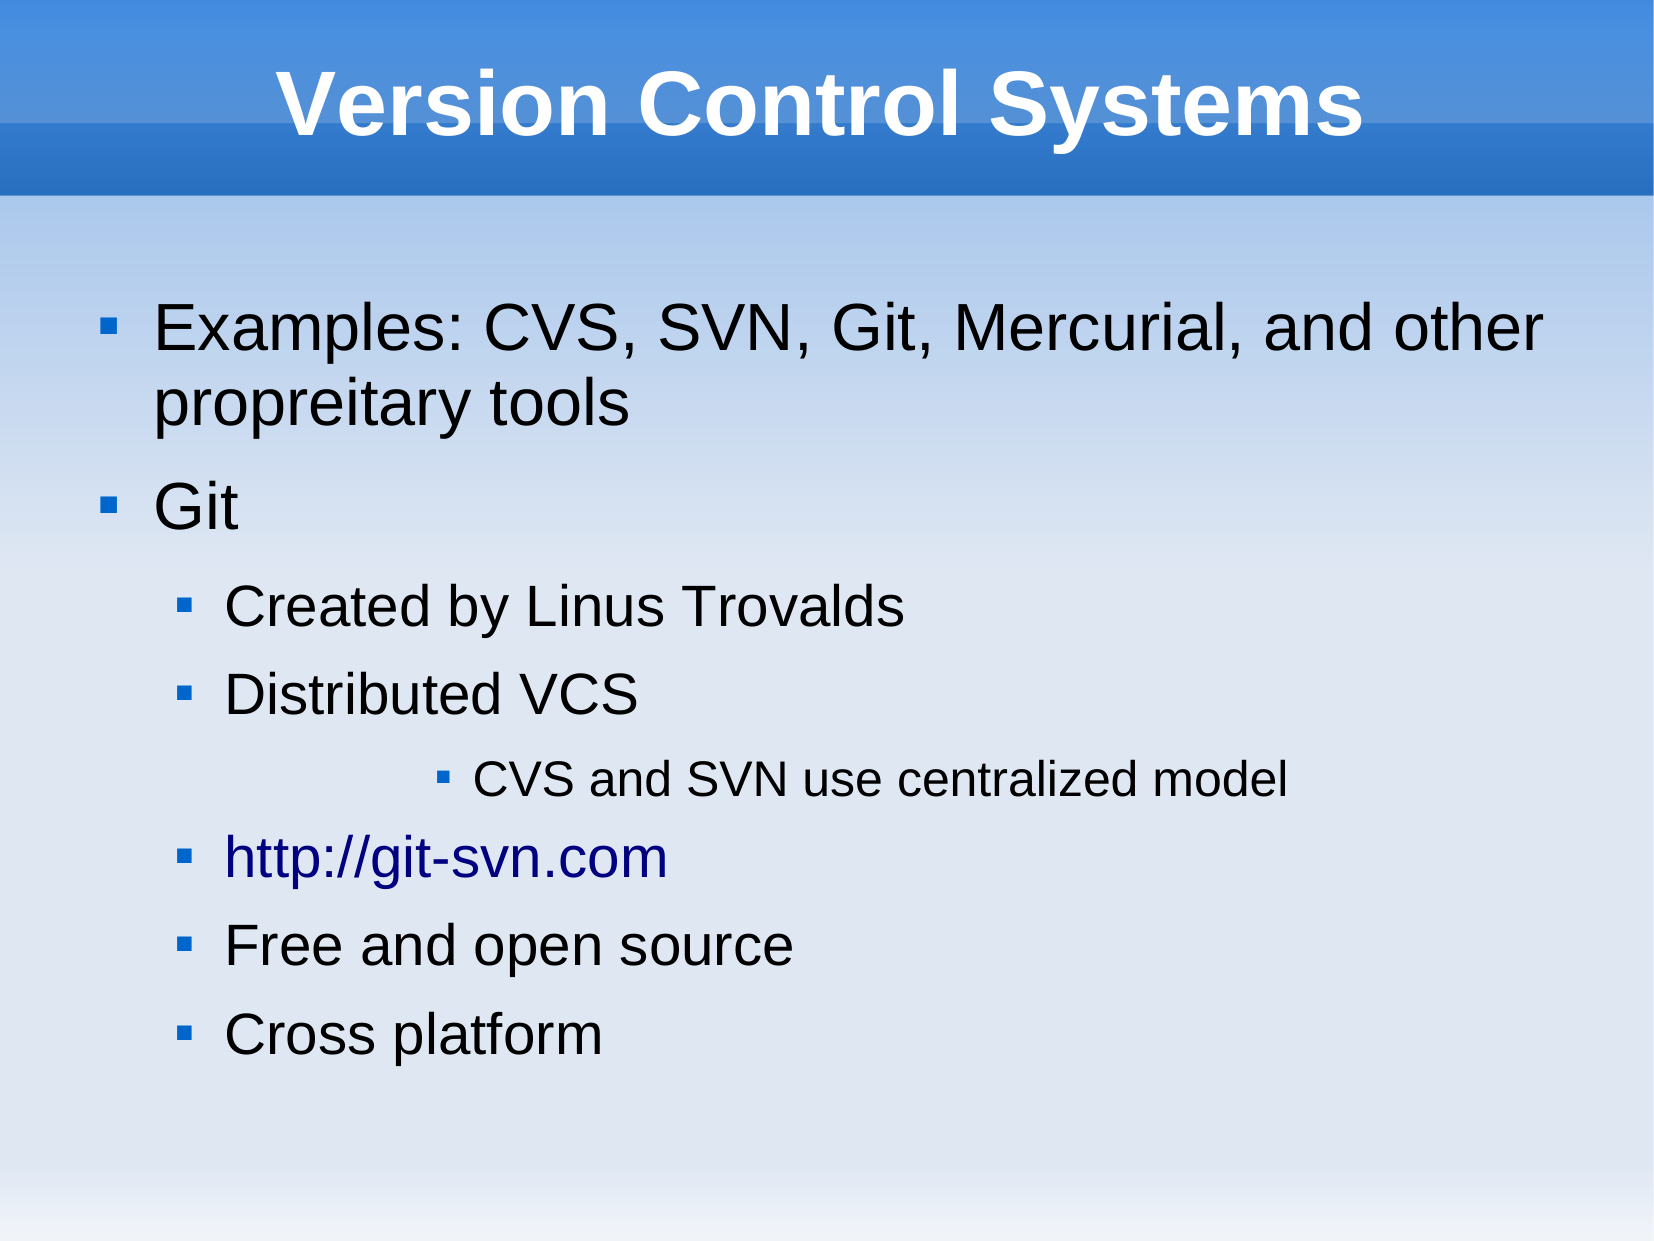

# Version Control Systems
Examples: CVS, SVN, Git, Mercurial, and other propreitary tools
Git
Created by Linus Trovalds
Distributed VCS
CVS and SVN use centralized model
http://git-svn.com
Free and open source
Cross platform